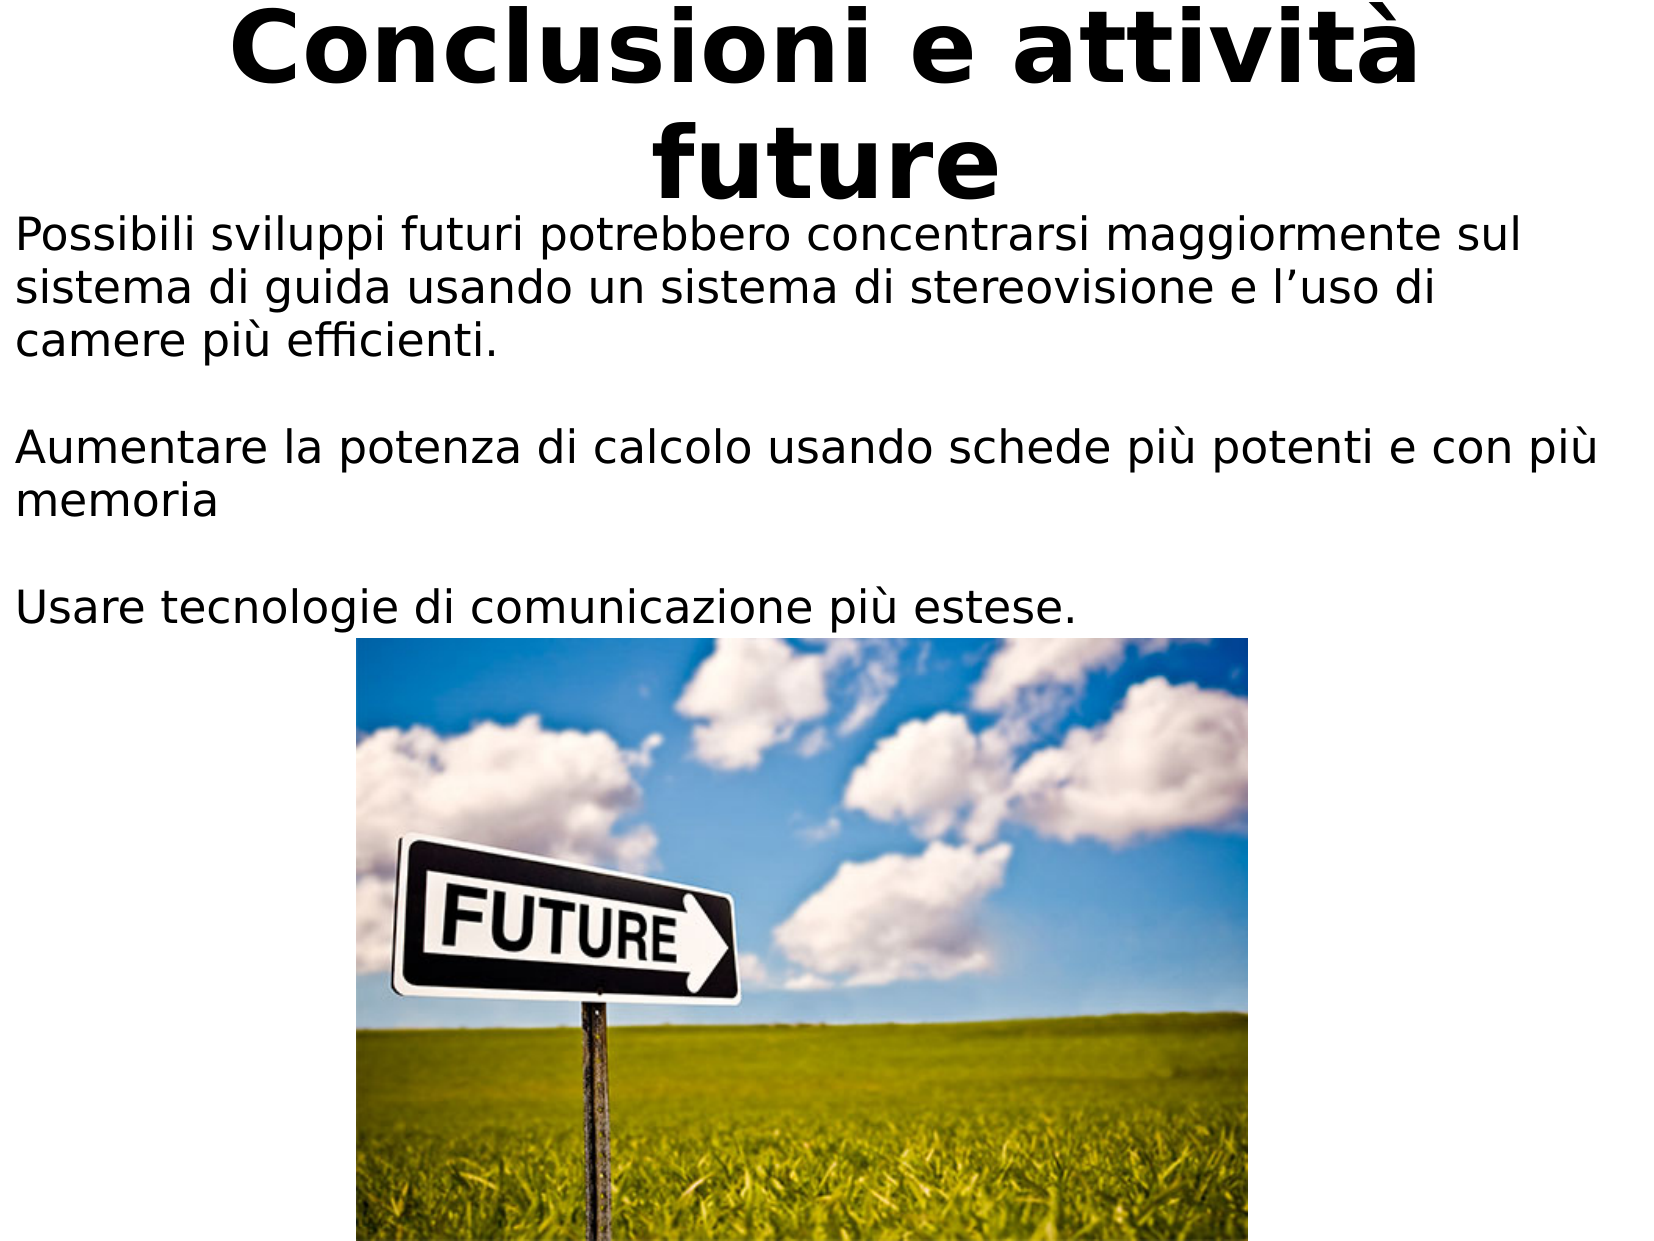

# Conclusioni e attività future
Possibili sviluppi futuri potrebbero concentrarsi maggiormente sul sistema di guida usando un sistema di stereovisione e l’uso di camere più efficienti.
Aumentare la potenza di calcolo usando schede più potenti e con più memoria
Usare tecnologie di comunicazione più estese.